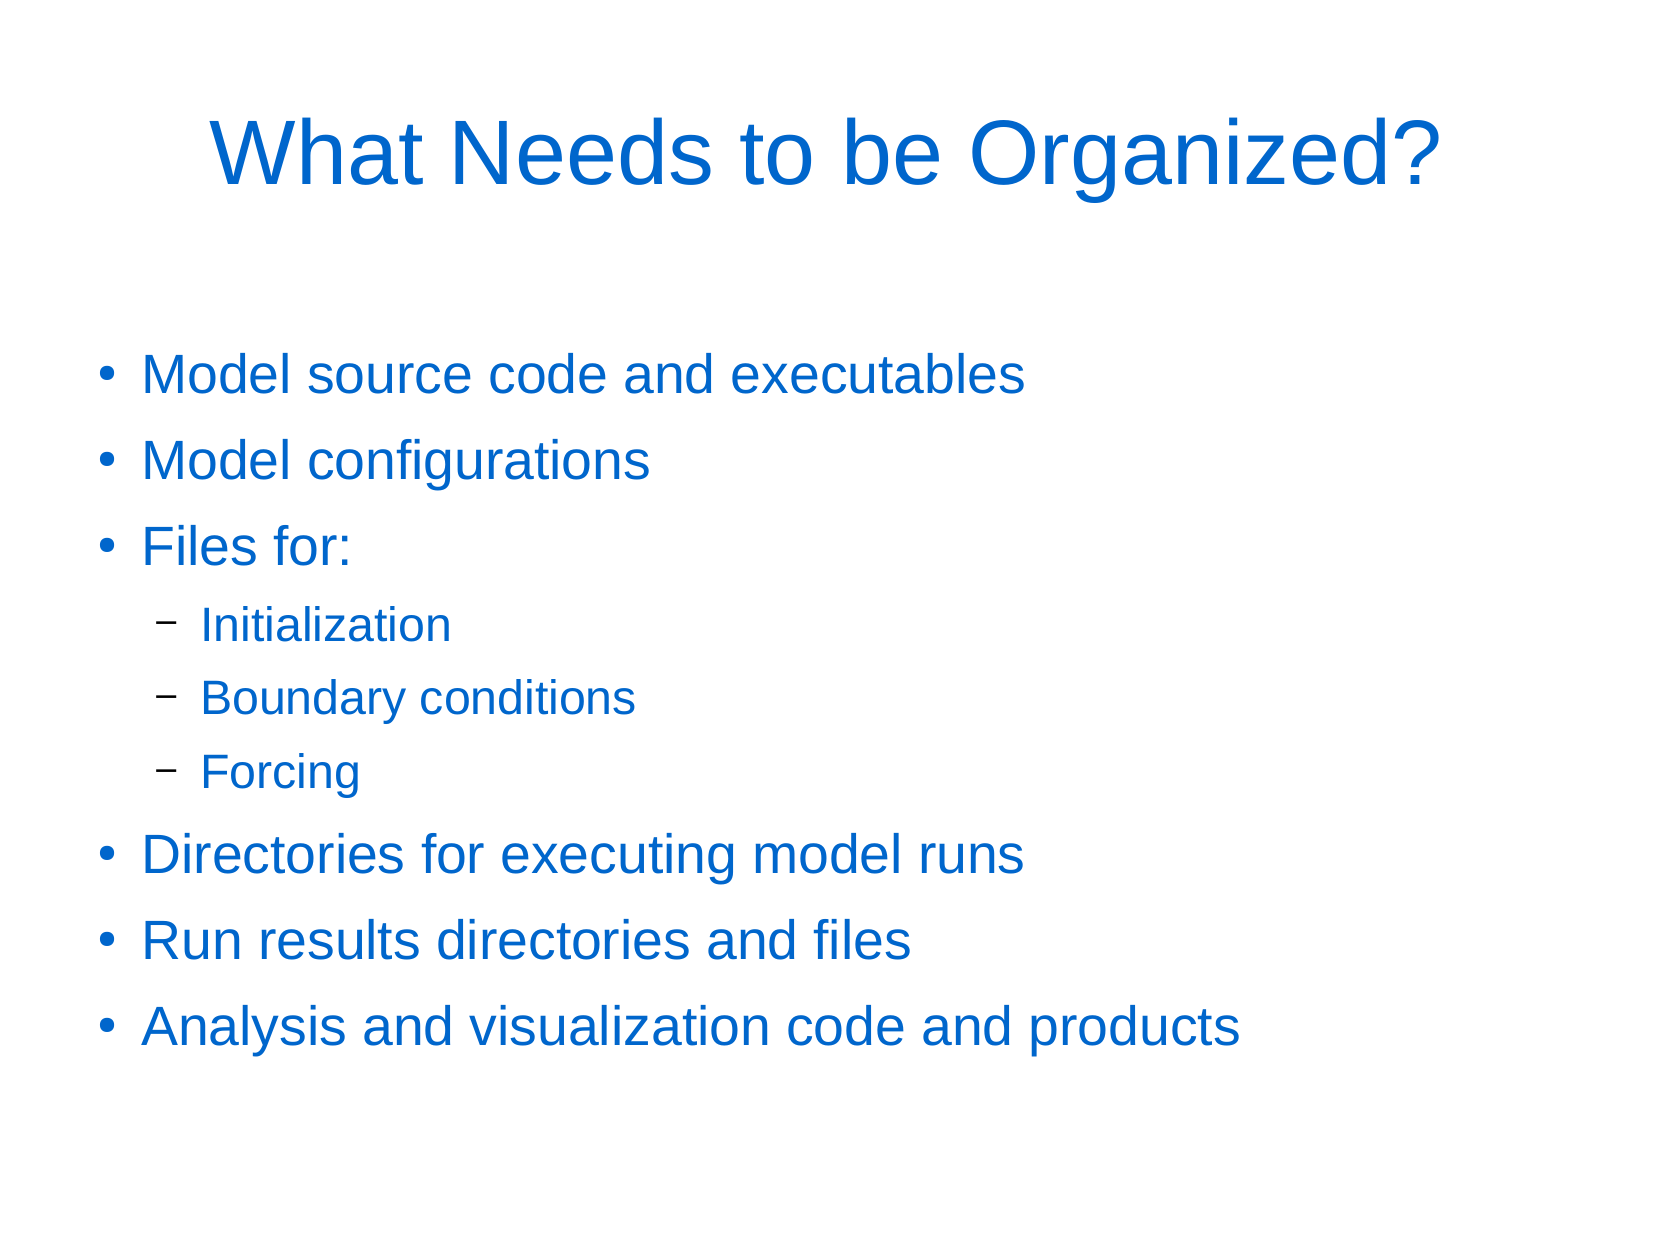

# What Needs to be Organized?
Model source code and executables
Model configurations
Files for:
Initialization
Boundary conditions
Forcing
Directories for executing model runs
Run results directories and files
Analysis and visualization code and products